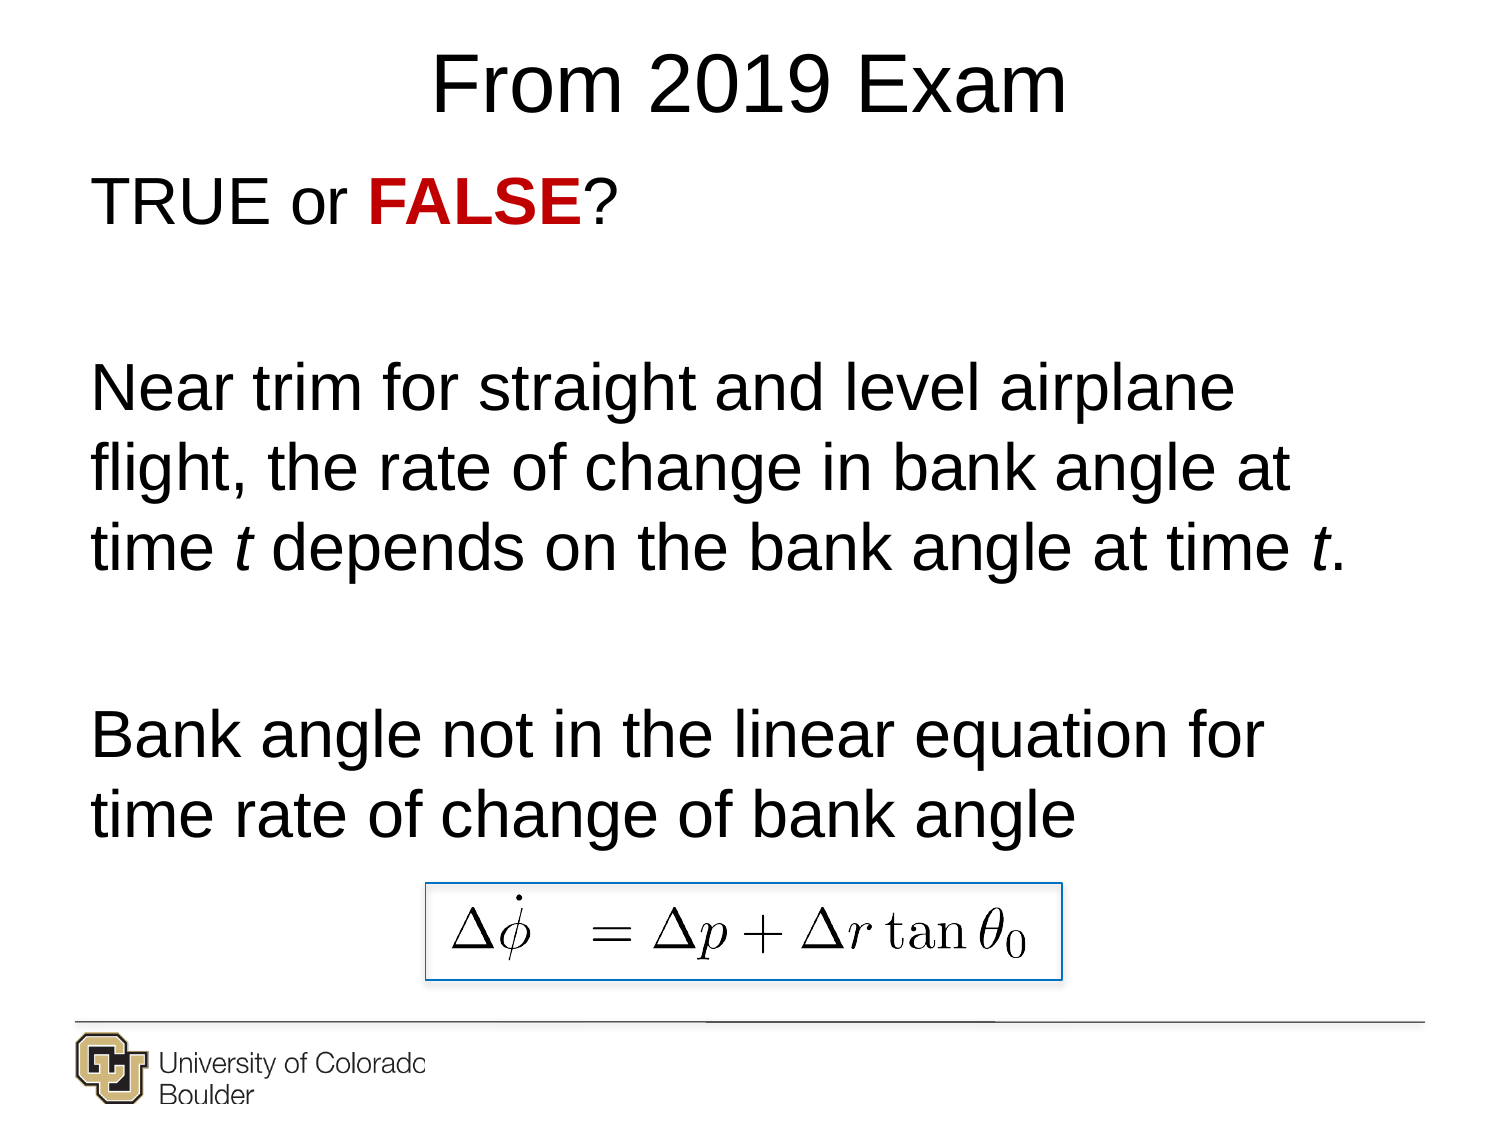

# From 2019 Exam
TRUE or FALSE?
Near trim for straight and level airplane flight, the rate of change in bank angle at time t depends on the bank angle at time t.
Bank angle not in the linear equation for time rate of change of bank angle